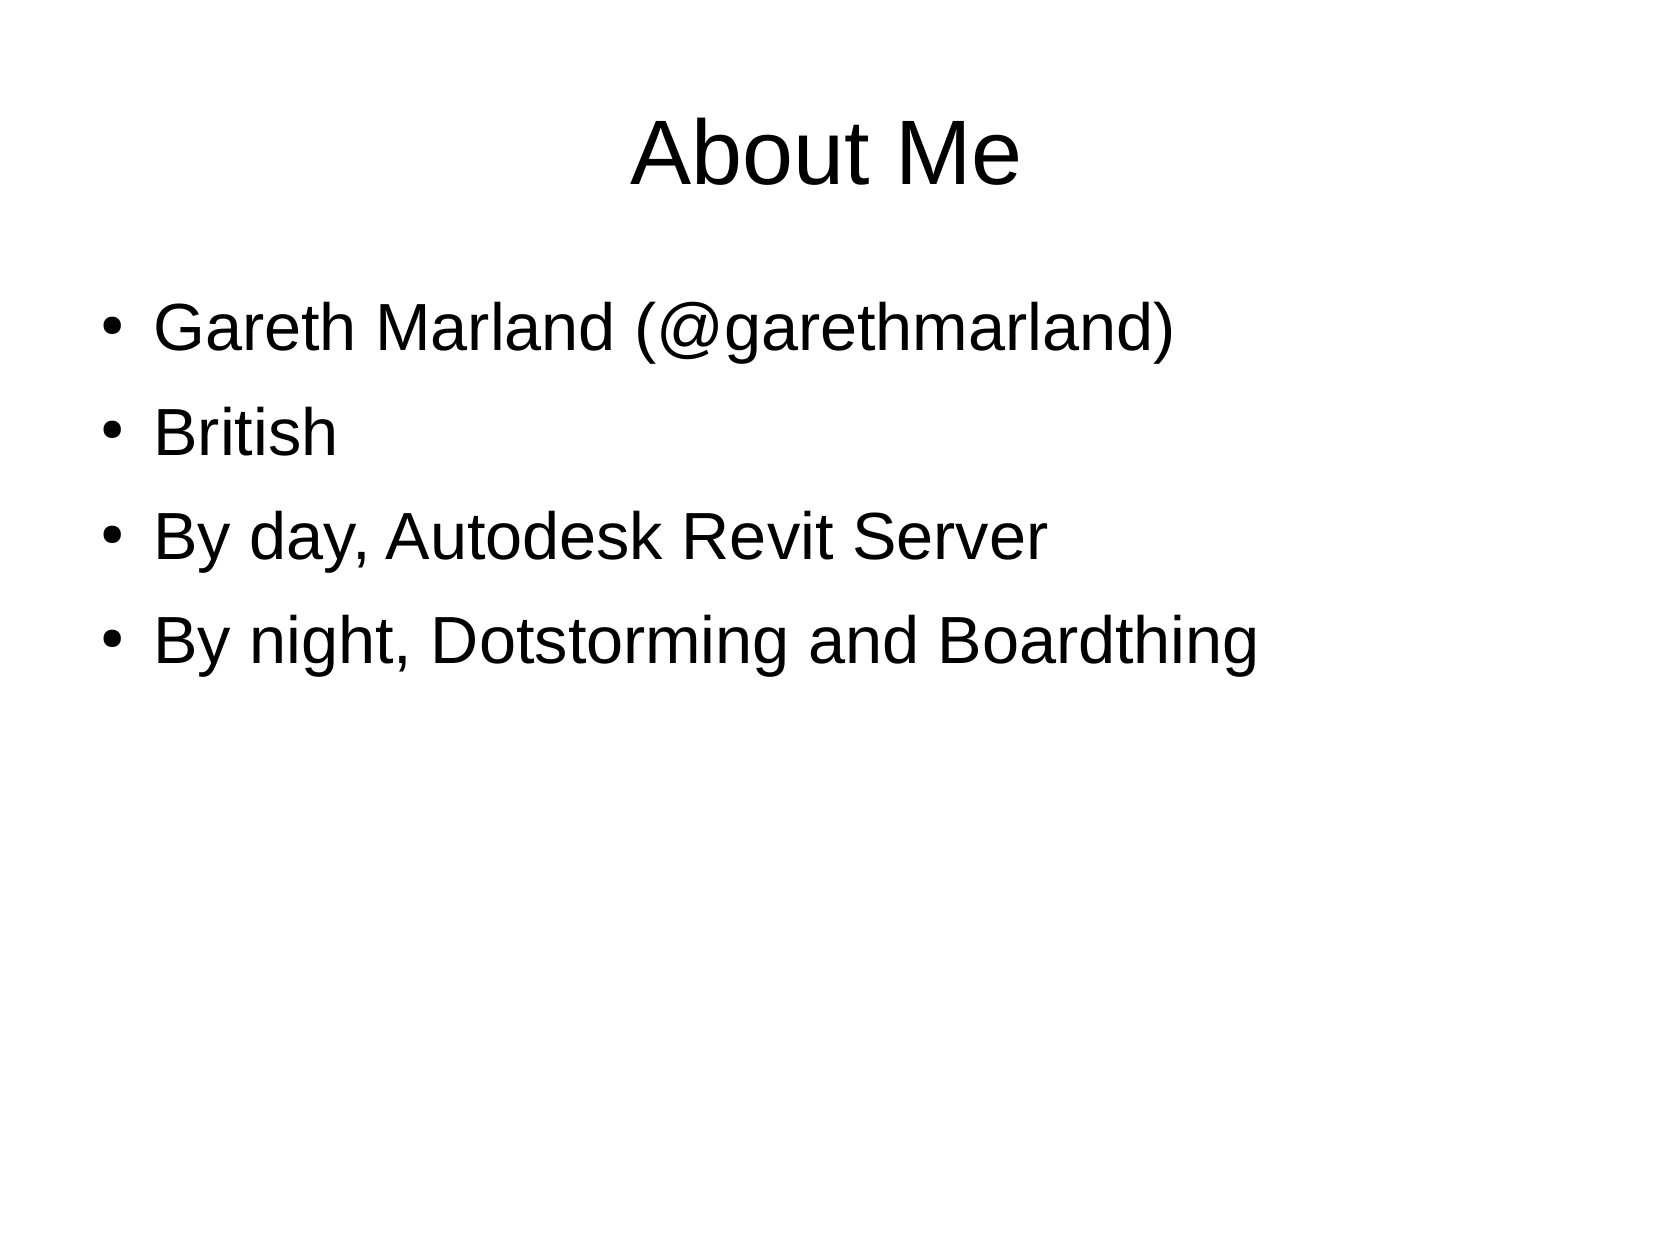

# About Me
Gareth Marland (@garethmarland)
British
By day, Autodesk Revit Server
By night, Dotstorming and Boardthing